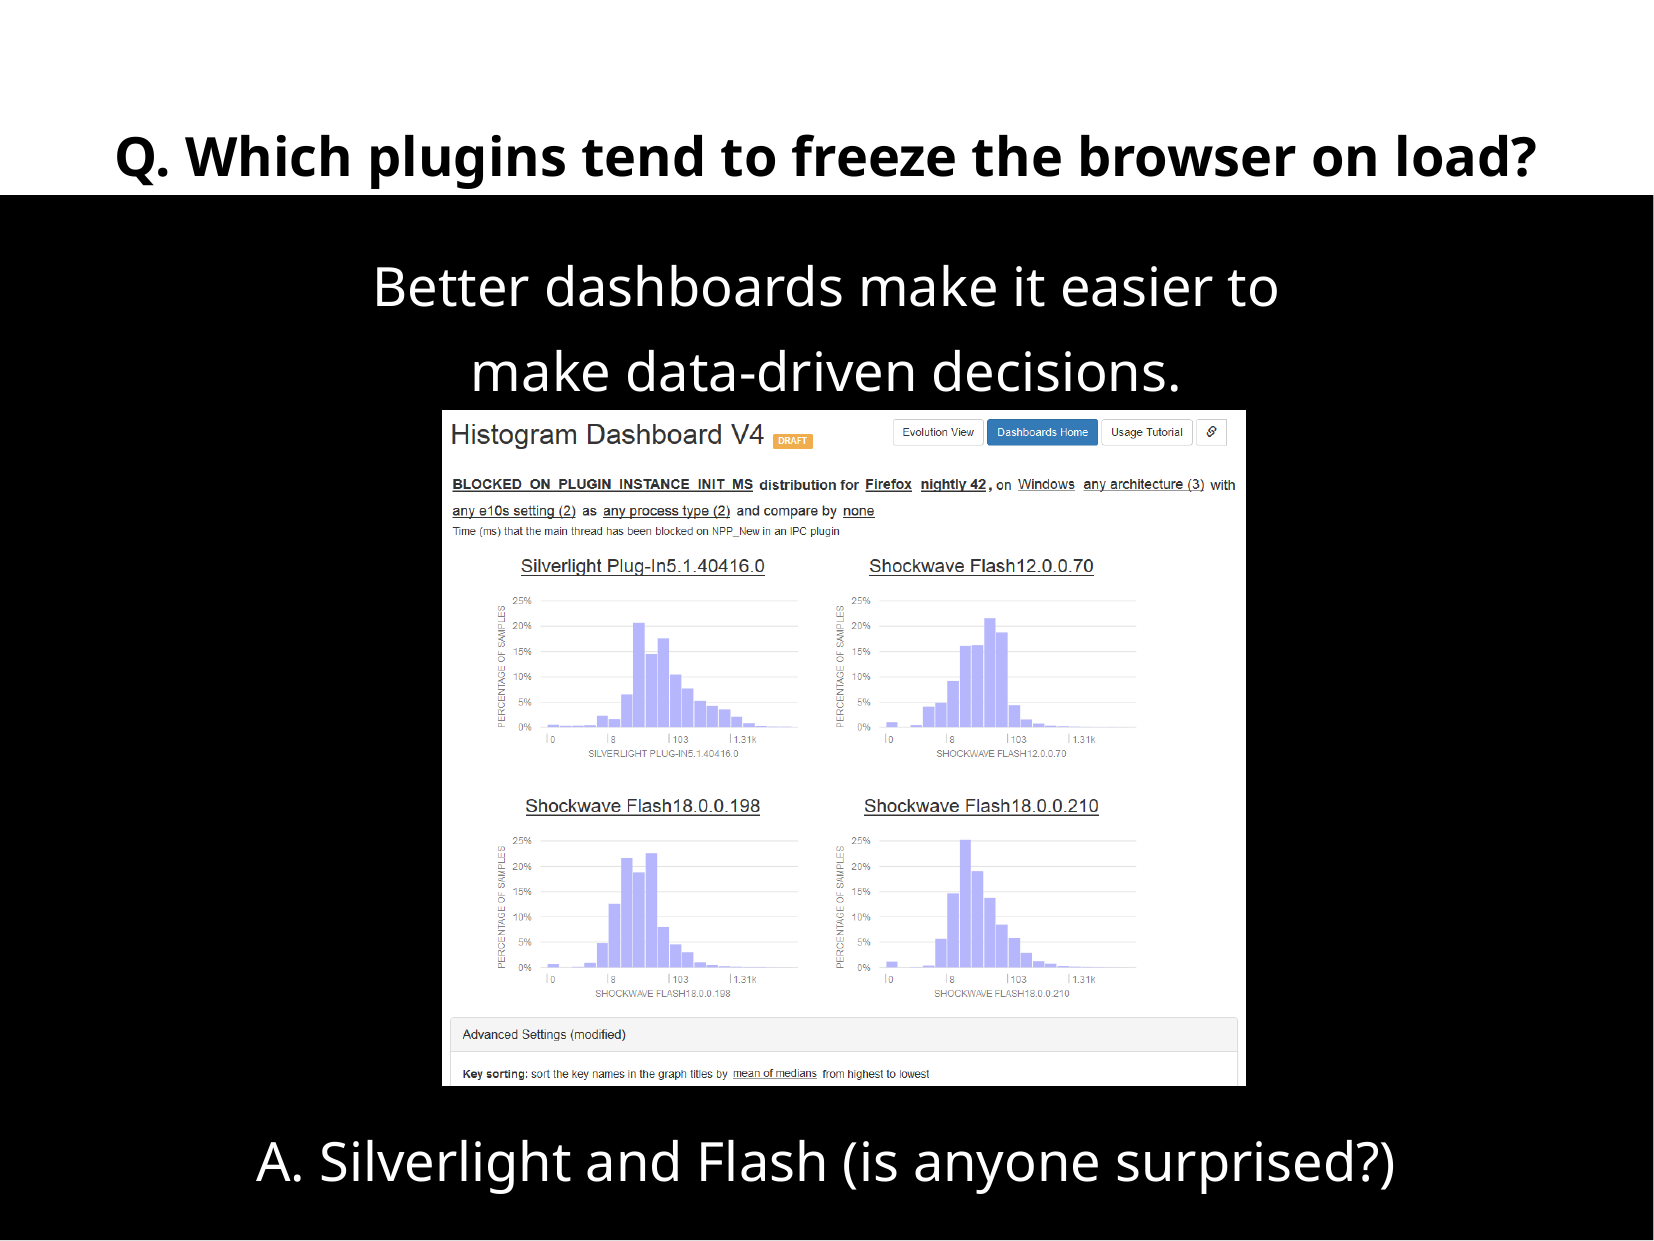

Q. Which plugins tend to freeze the browser on load?
Better dashboards make it easier to
make data-driven decisions.
A. Silverlight and Flash (is anyone surprised?)